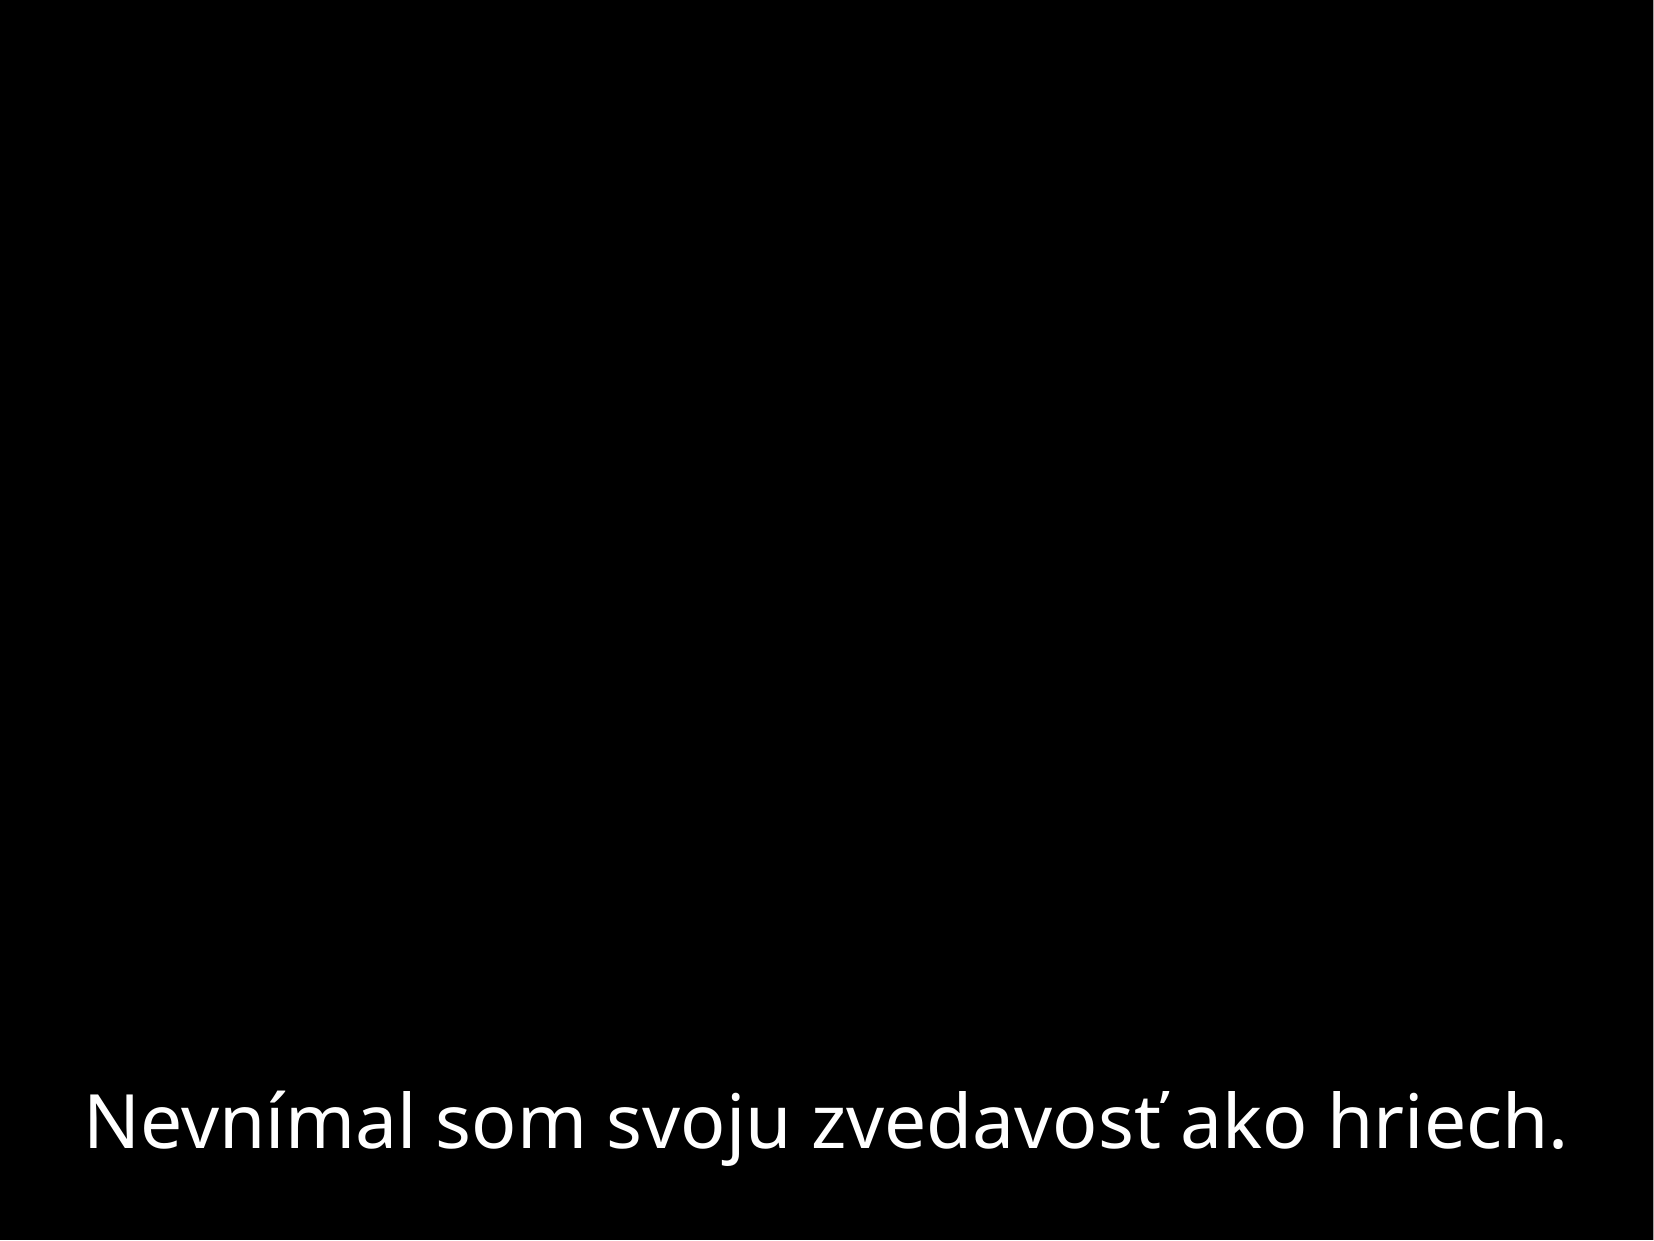

# Nevnímal som svoju zvedavosť ako hriech.